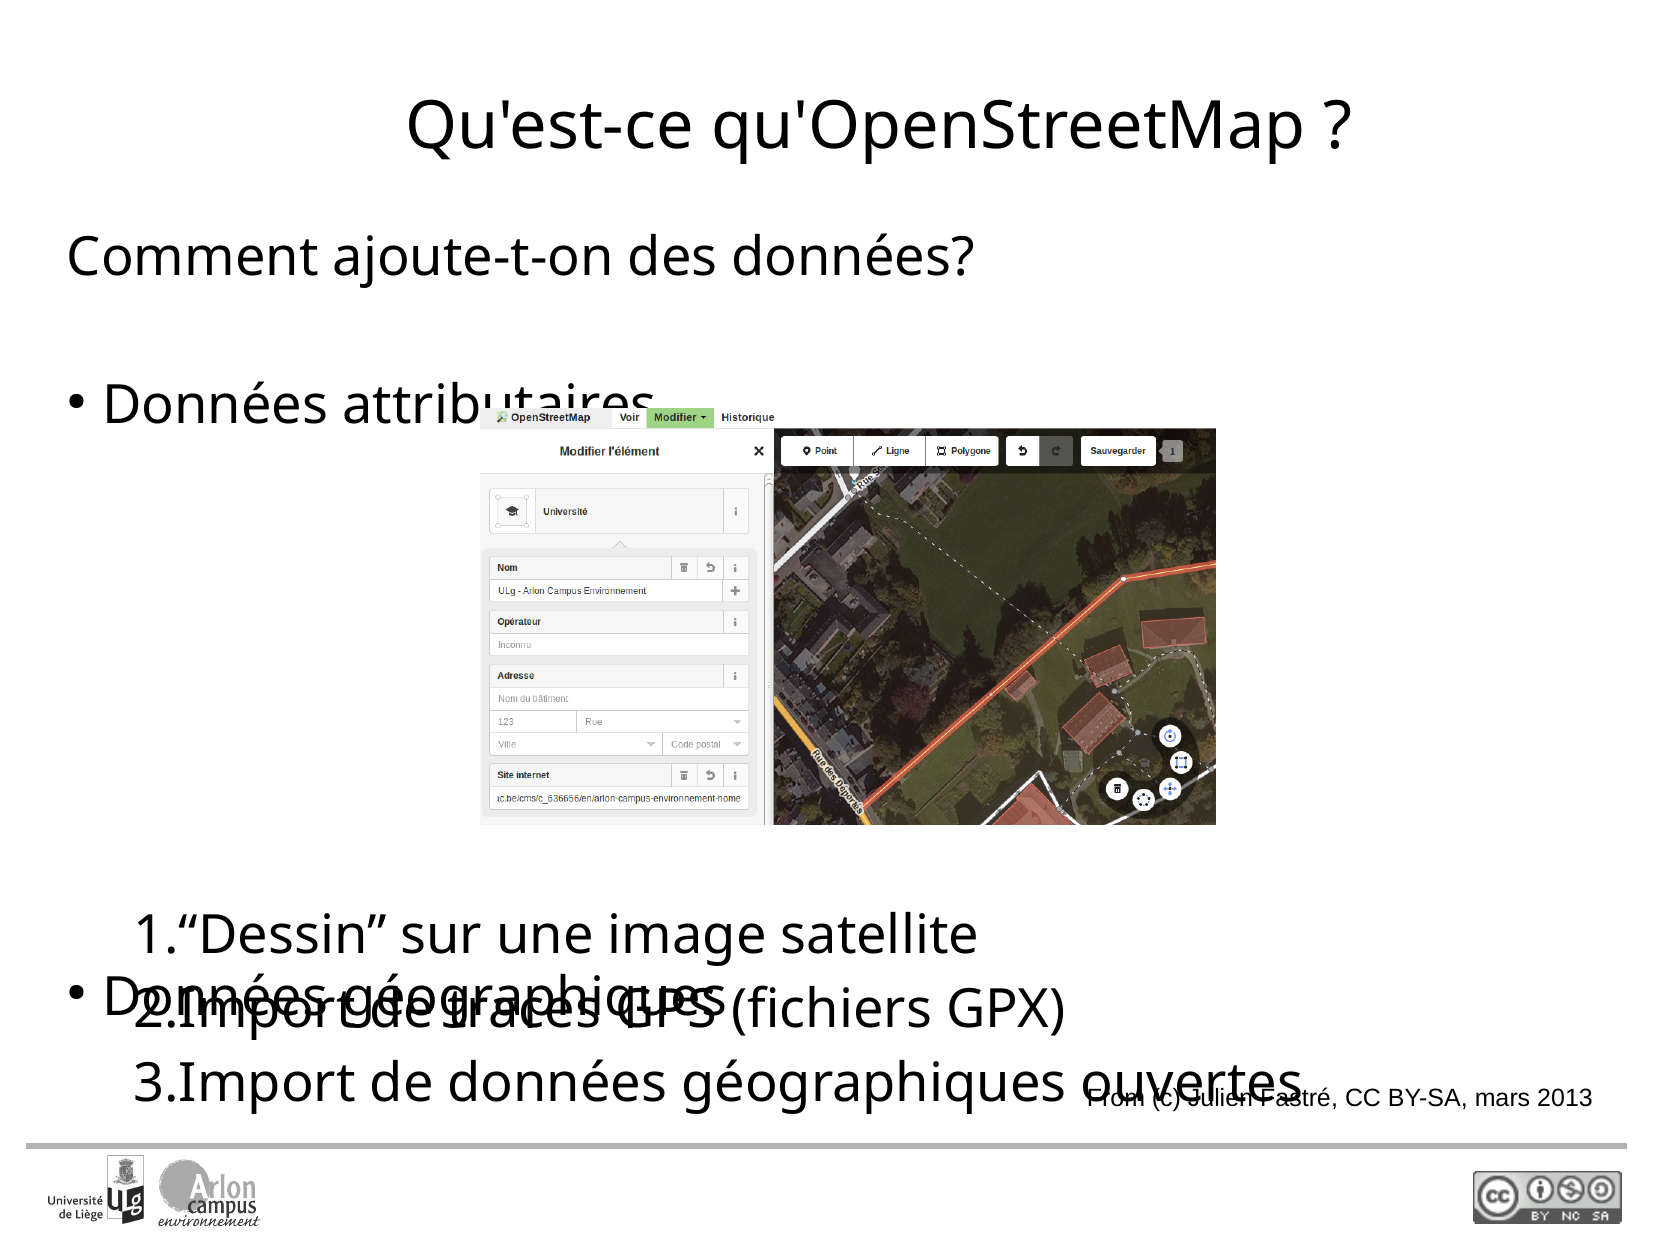

# Qu'est-ce qu'OpenStreetMap ?
Comment ajoute-t-on des données?
Données attributaires
Données géographiques
“Dessin” sur une image satellite
Import de traces GPS (fichiers GPX)
Import de données géographiques ouvertes
 From (c) Julien Fastré, CC BY-SA, mars 2013